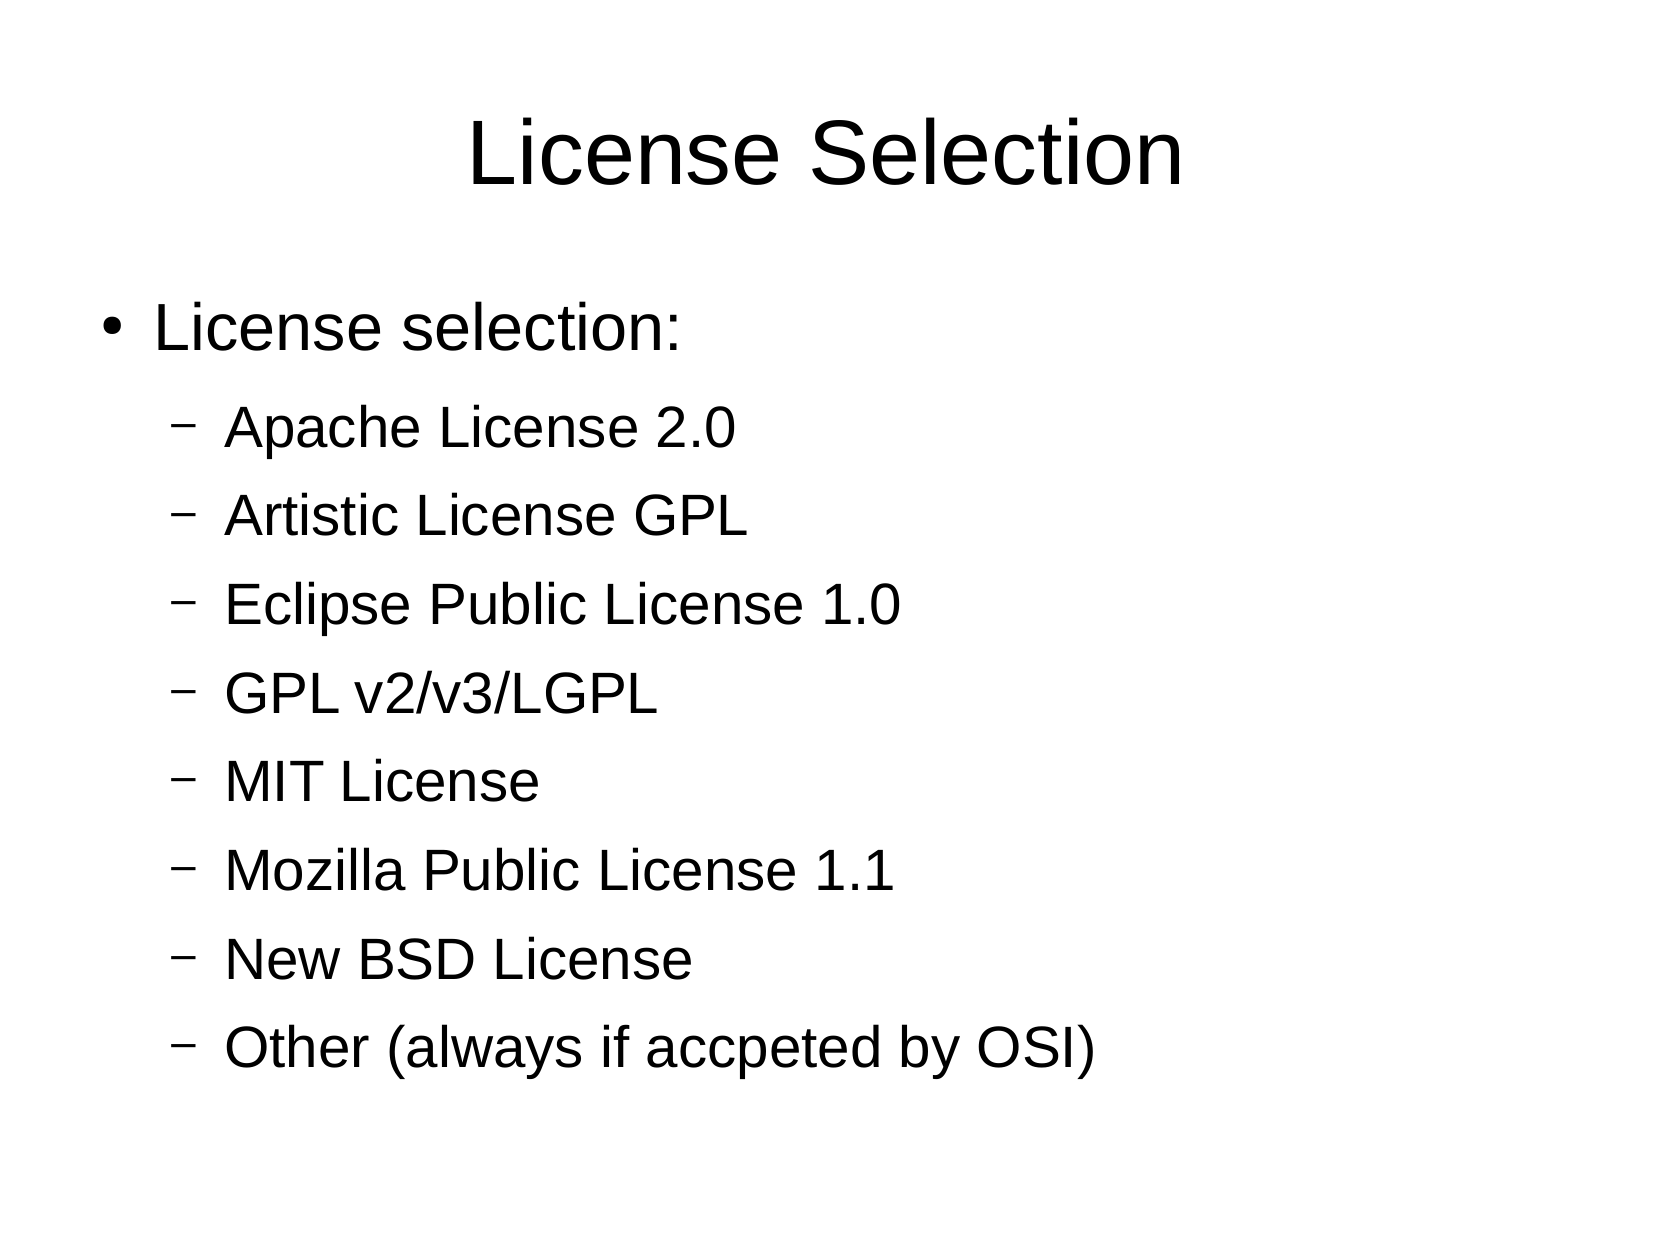

# License Selection
License selection:
Apache License 2.0
Artistic License GPL
Eclipse Public License 1.0
GPL v2/v3/LGPL
MIT License
Mozilla Public License 1.1
New BSD License
Other (always if accpeted by OSI)